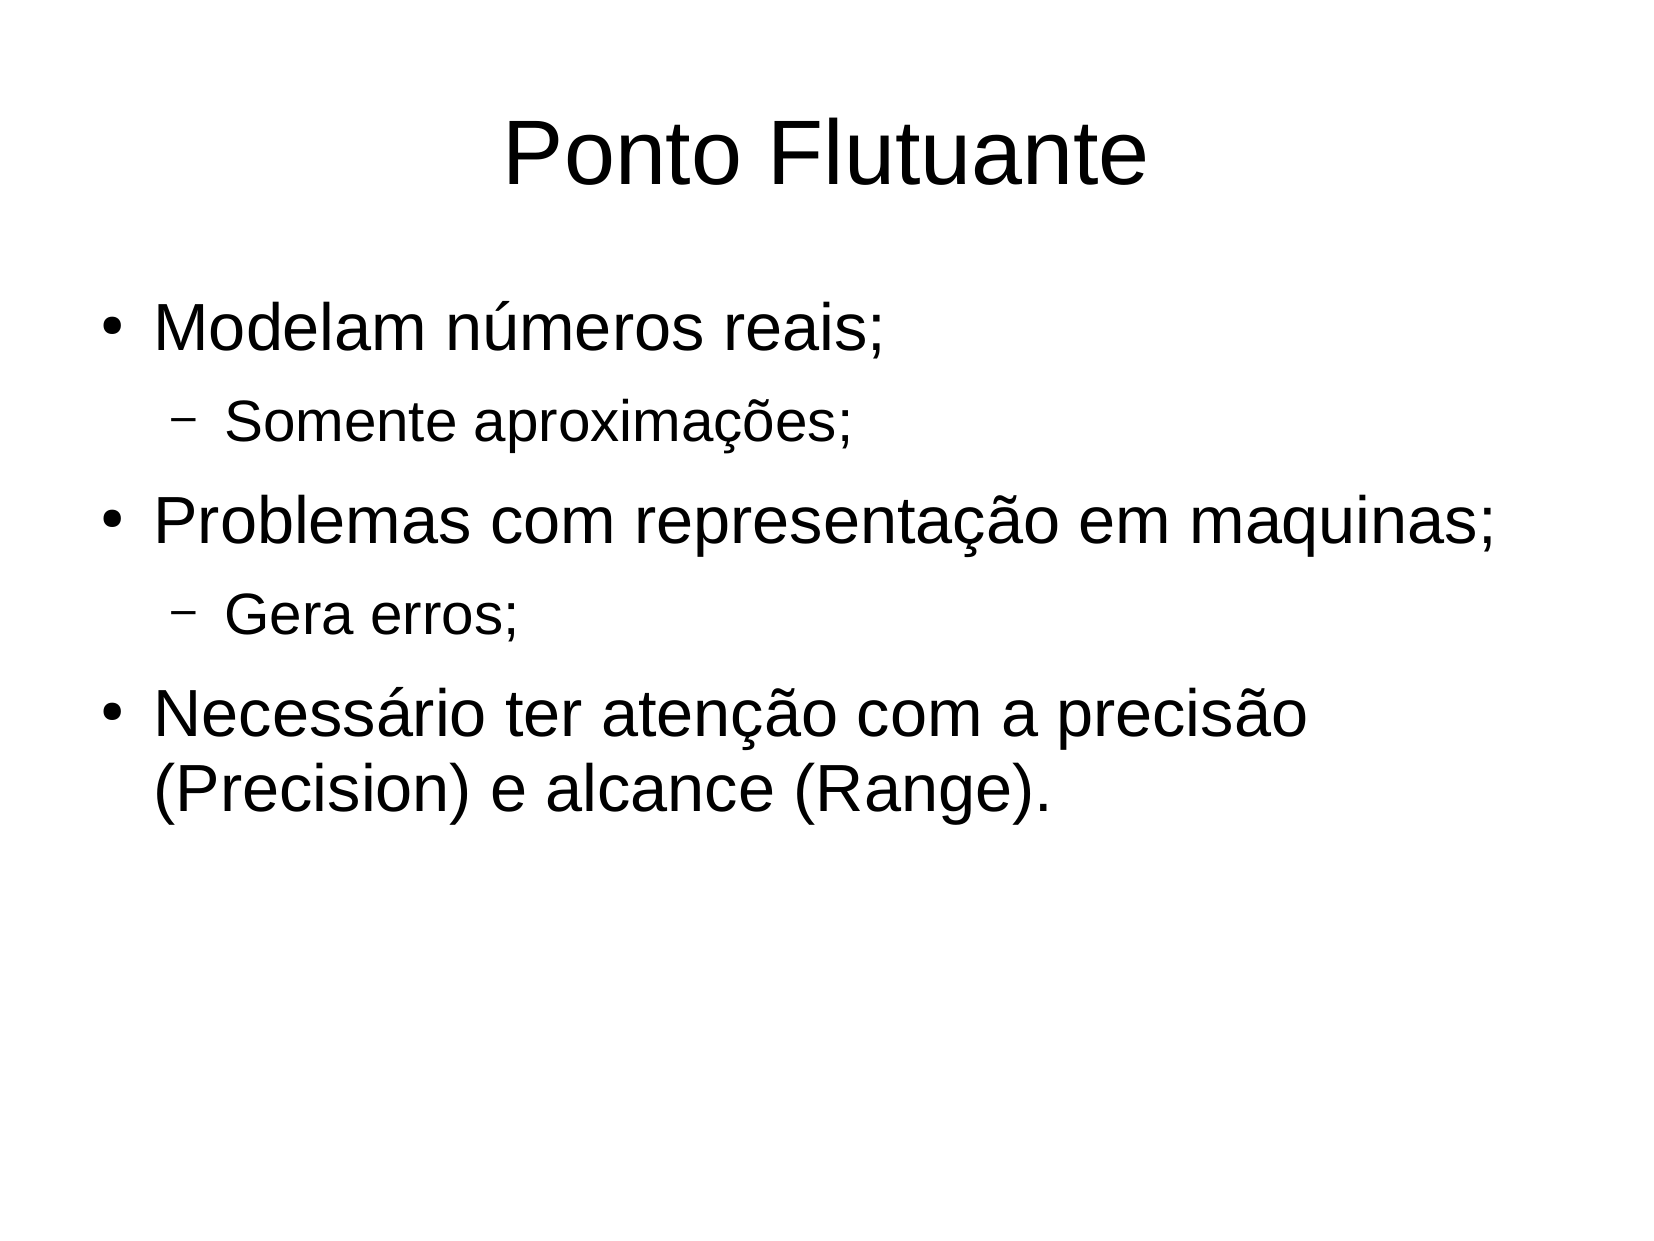

# Ponto Flutuante
Modelam números reais;
Somente aproximações;
Problemas com representação em maquinas;
Gera erros;
Necessário ter atenção com a precisão (Precision) e alcance (Range).